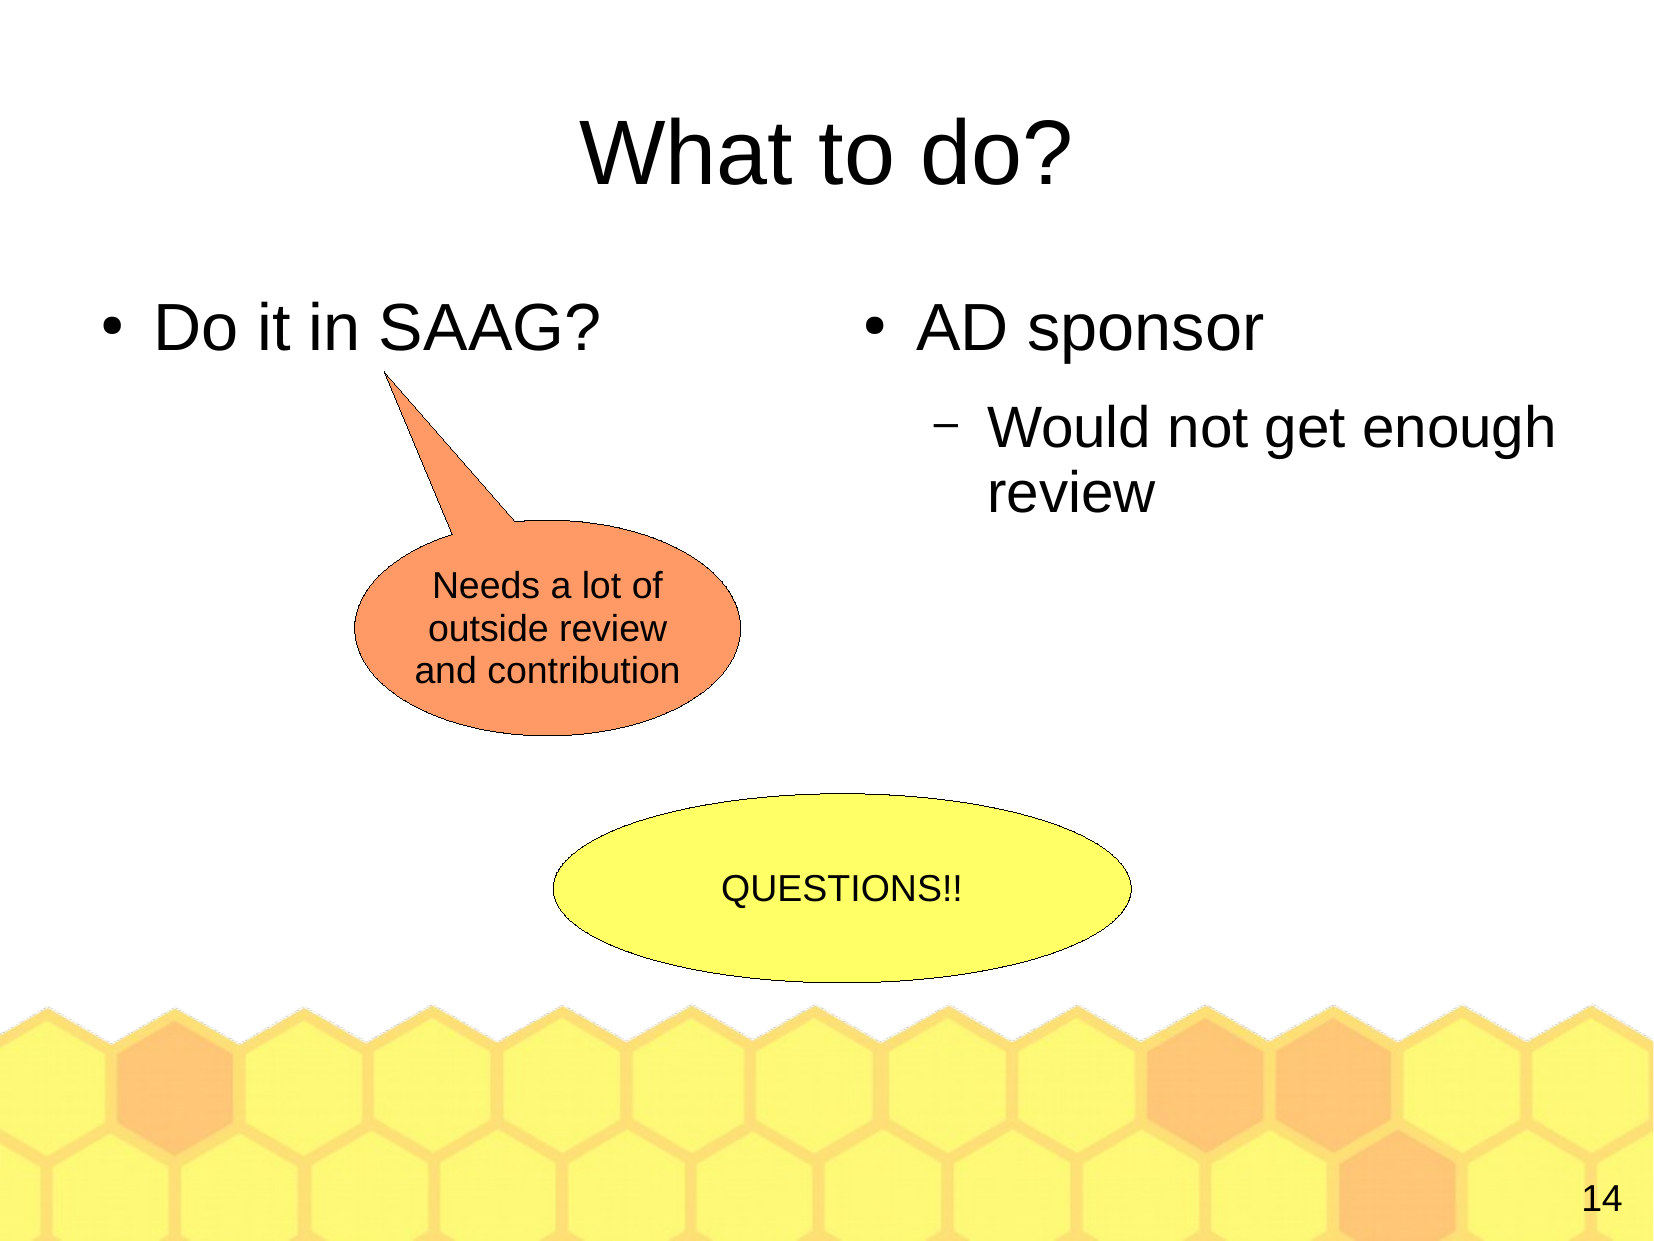

# What to do?
Do it in SAAG?
AD sponsor
Would not get enough review
Needs a lot of
outside review
and contribution
QUESTIONS!!